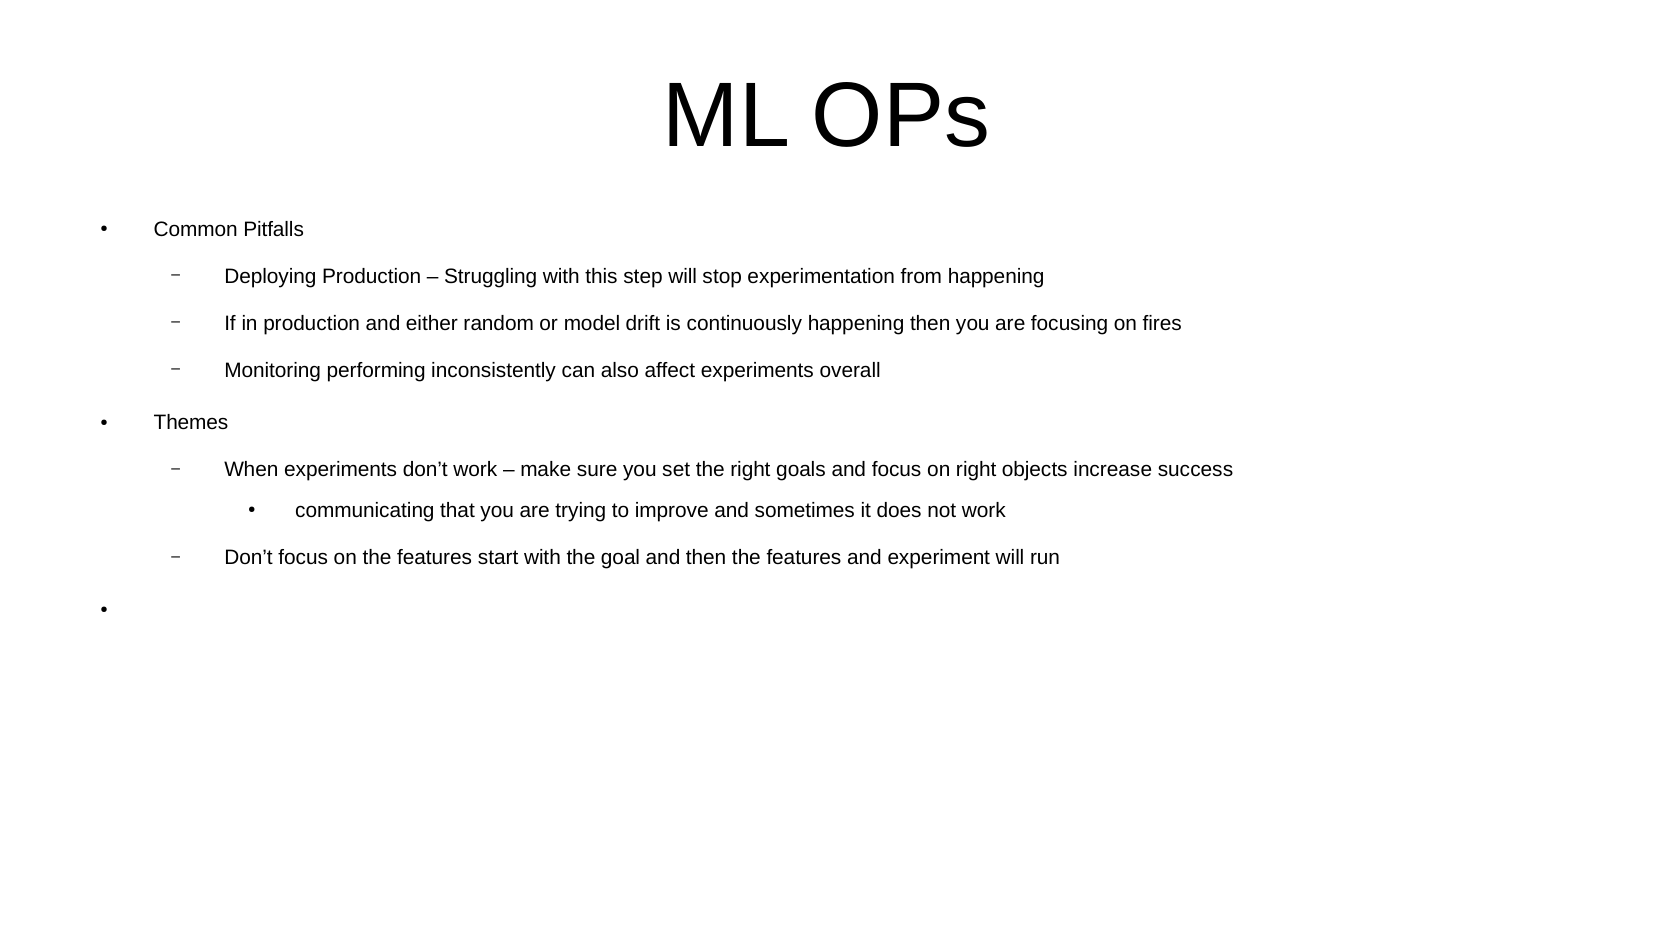

# ML OPs
Common Pitfalls
Deploying Production – Struggling with this step will stop experimentation from happening
If in production and either random or model drift is continuously happening then you are focusing on fires
Monitoring performing inconsistently can also affect experiments overall
Themes
When experiments don’t work – make sure you set the right goals and focus on right objects increase success
communicating that you are trying to improve and sometimes it does not work
Don’t focus on the features start with the goal and then the features and experiment will run